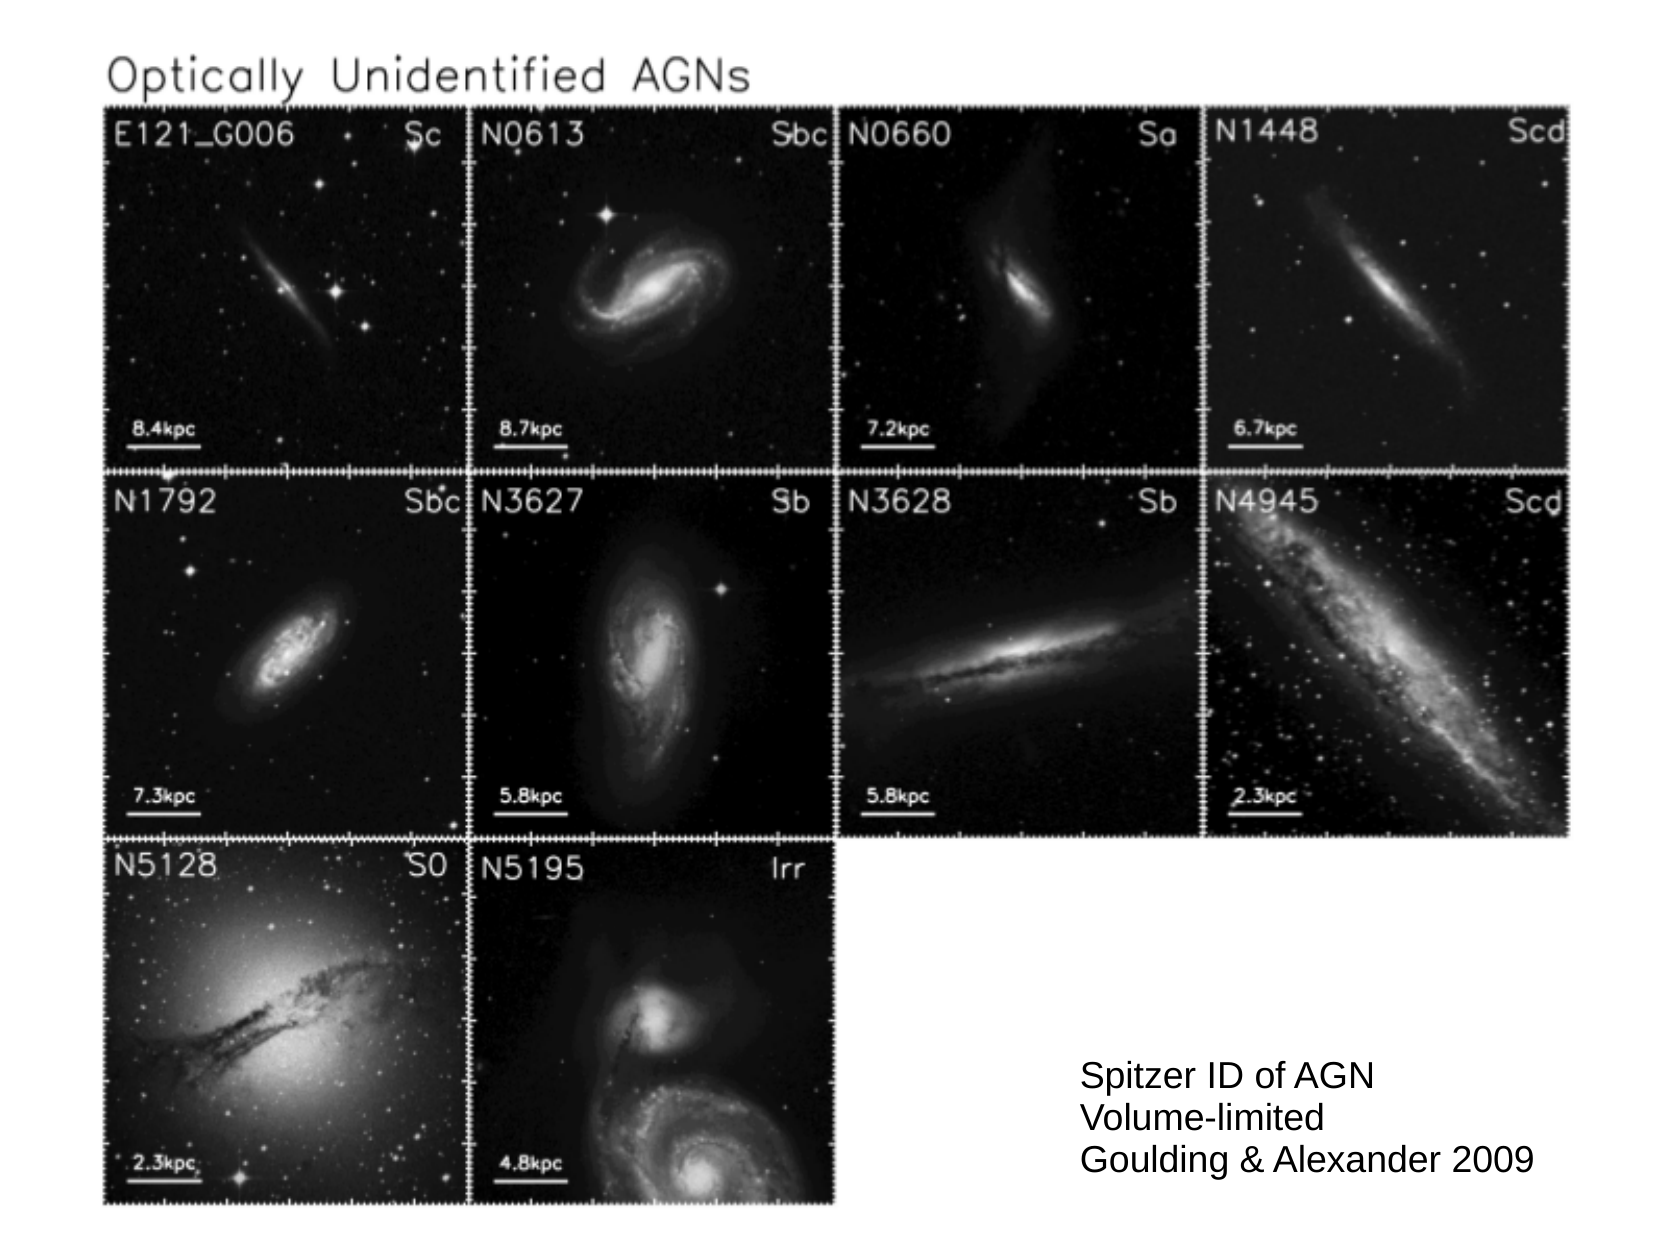

#
Spitzer ID of AGN
Volume-limited
Goulding & Alexander 2009